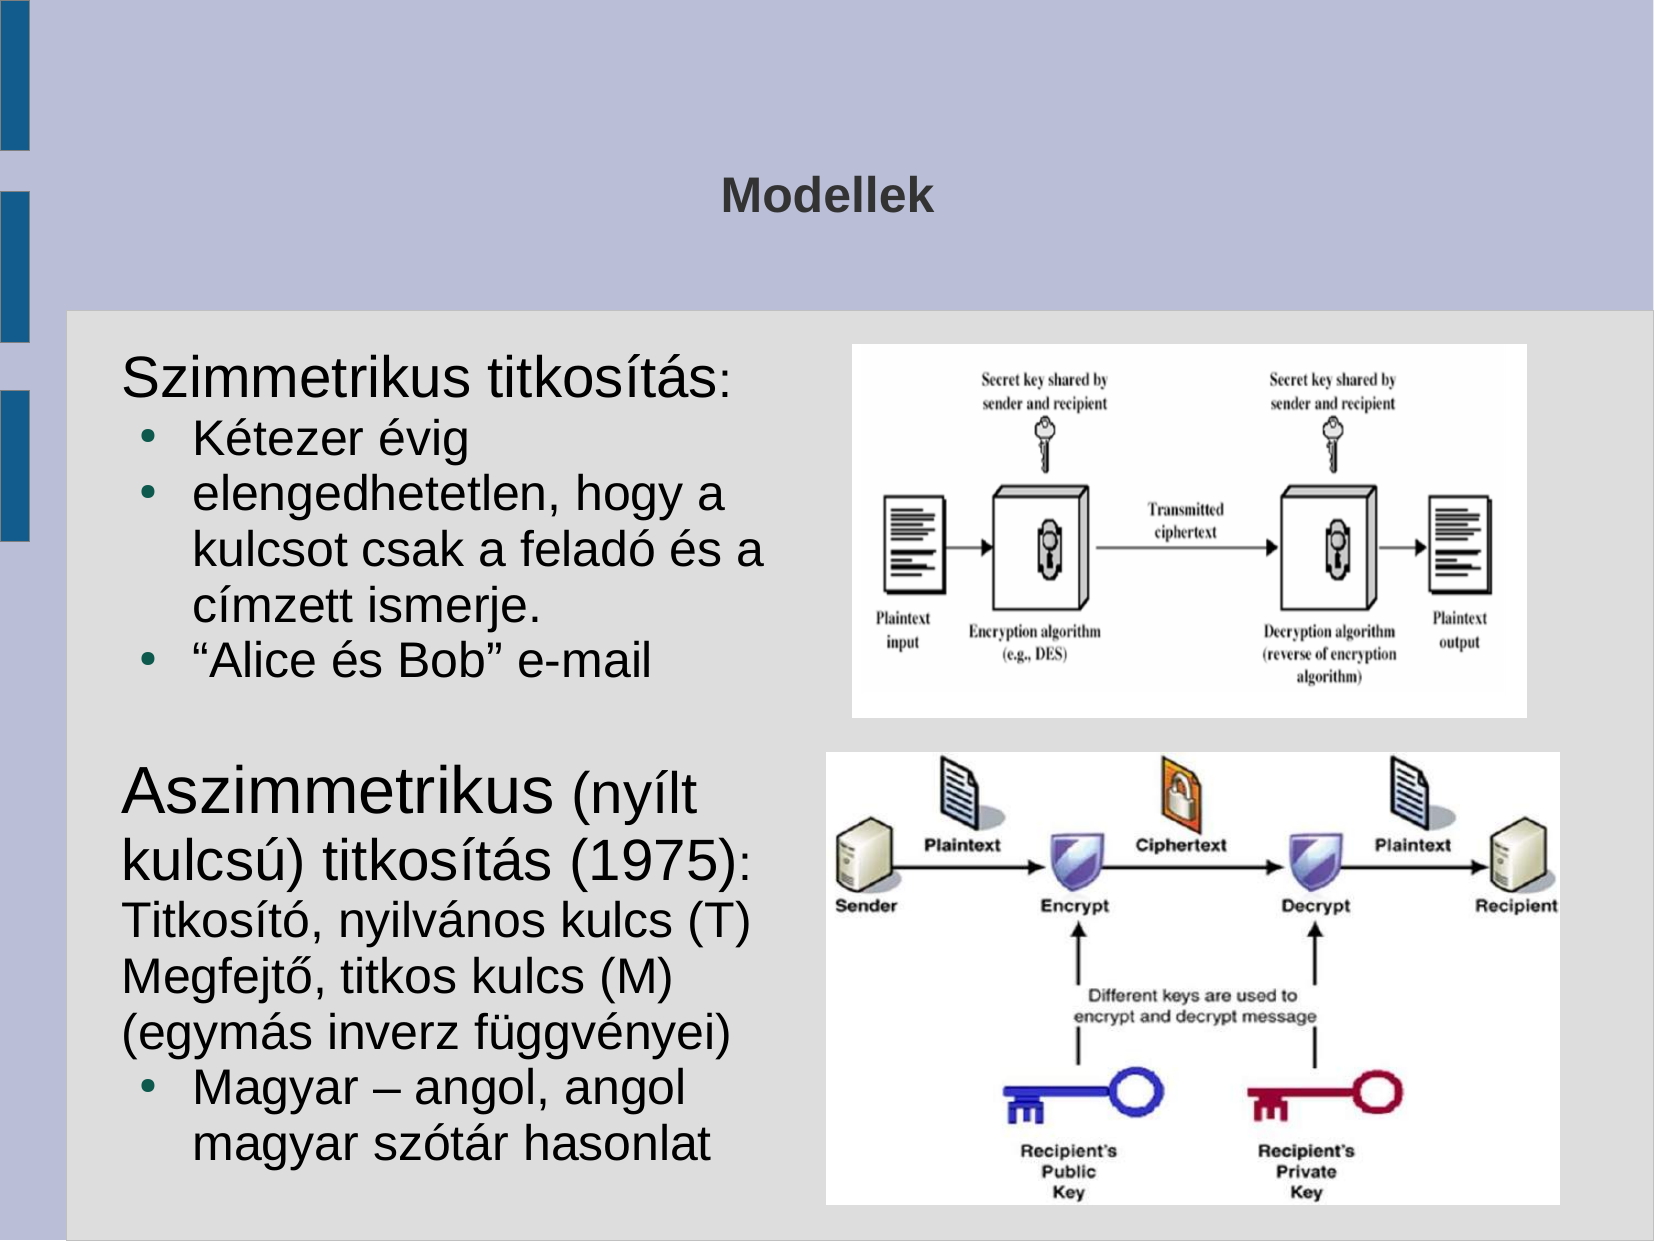

# Modellek
Szimmetrikus titkosítás:
Kétezer évig
elengedhetetlen, hogy a kulcsot csak a feladó és a címzett ismerje.
“Alice és Bob” e-mail
Aszimmetrikus (nyílt kulcsú) titkosítás (1975):
Titkosító, nyilvános kulcs (T)
Megfejtő, titkos kulcs (M)
(egymás inverz függvényei)
Magyar – angol, angol magyar szótár hasonlat